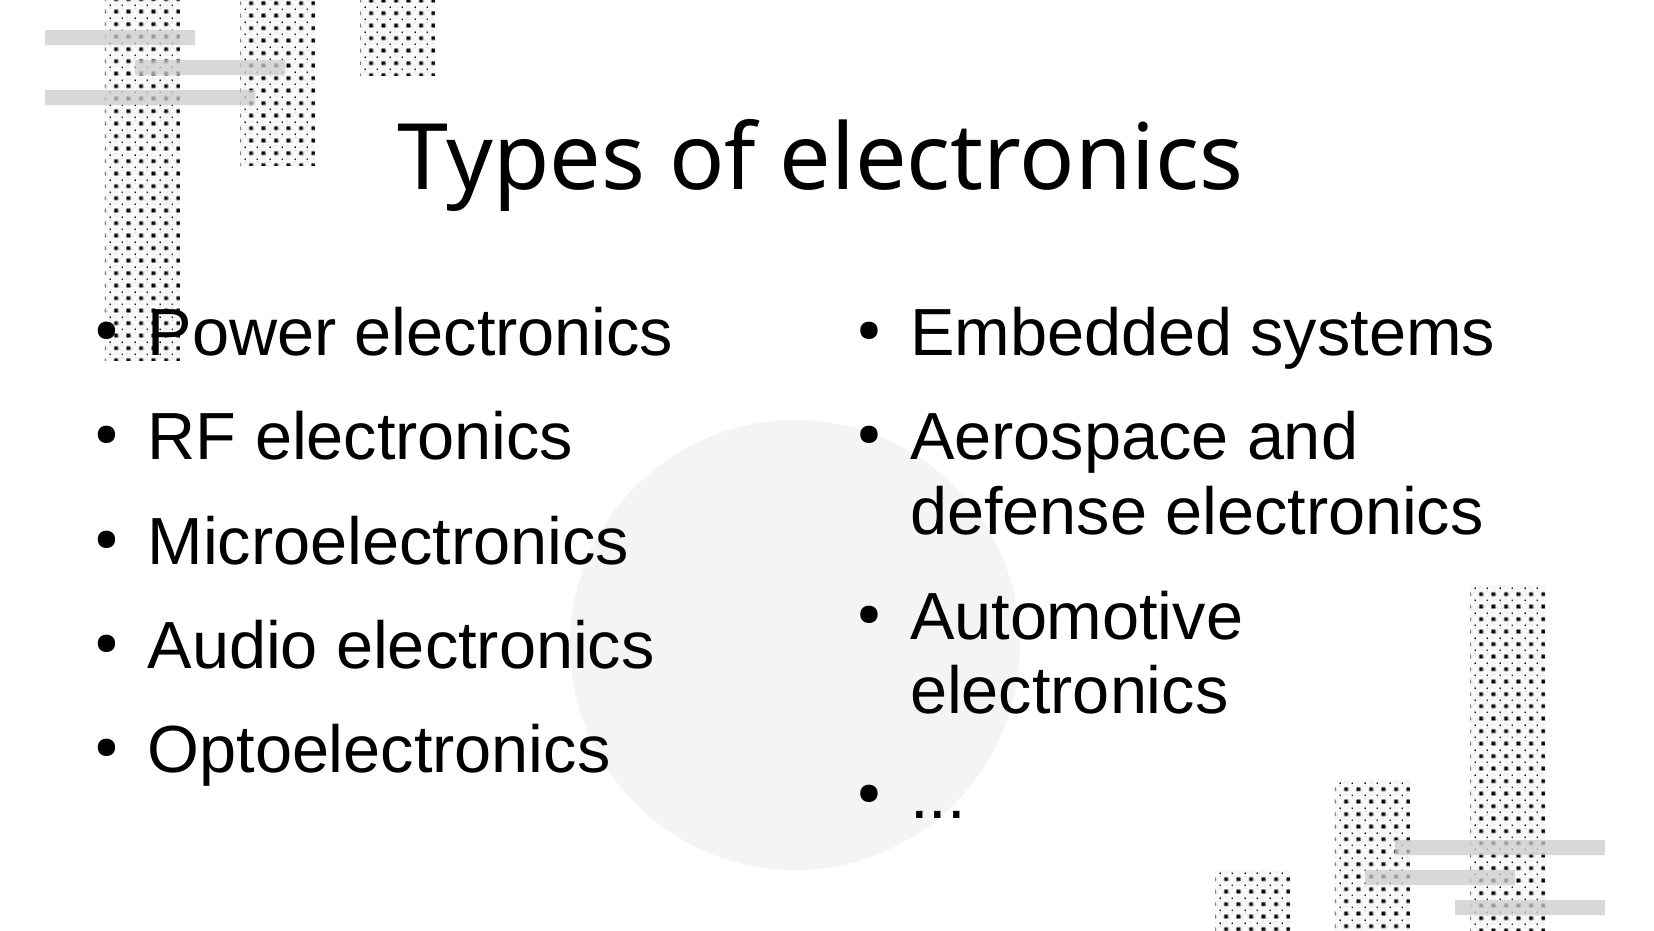

# Types of electronics
Power electronics
RF electronics
Microelectronics
Audio electronics
Optoelectronics
Embedded systems
Aerospace and defense electronics
Automotive electronics
...